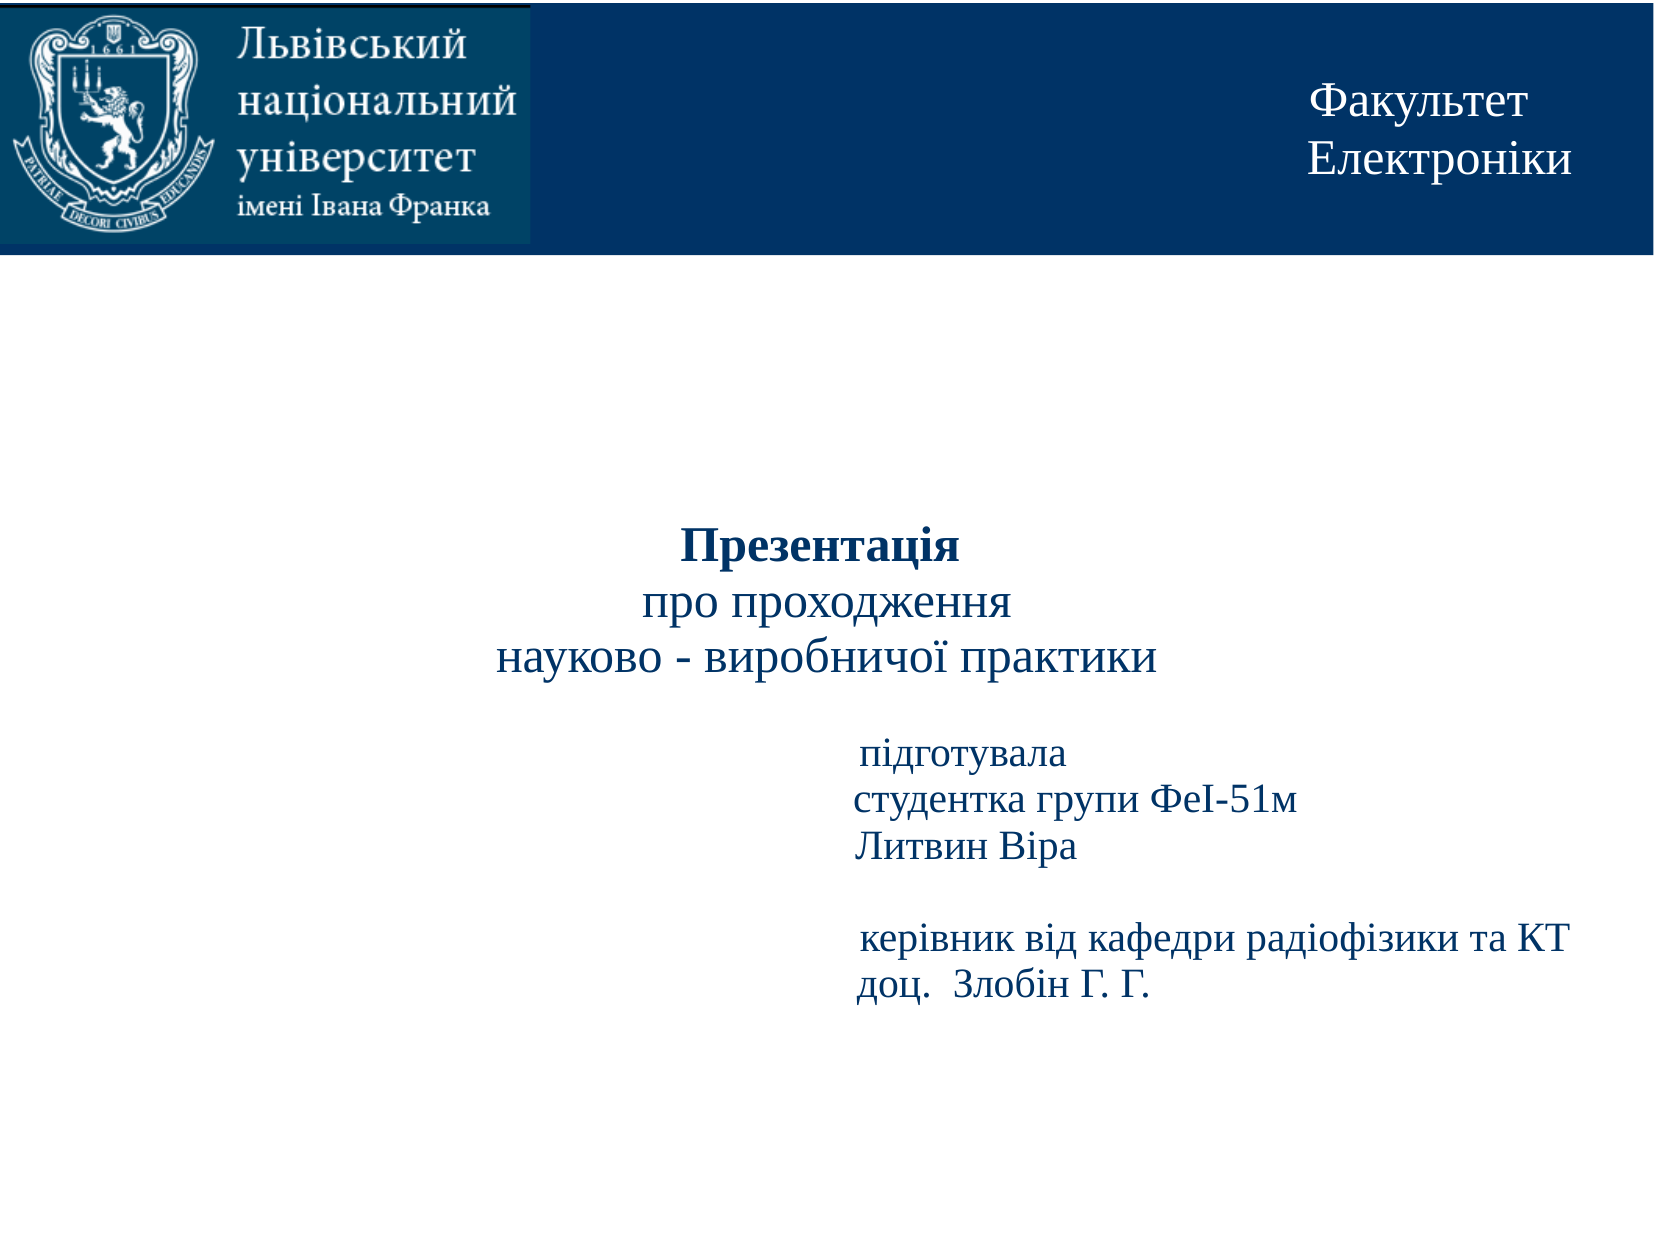

# Факультет Електроніки
Презентація
про проходження
науково - виробничої практики
підготувала
студентка групи ФеІ-51м
Литвин Віра
керівник від кафедри радіофізики та КТ
доц. Злобін Г. Г.